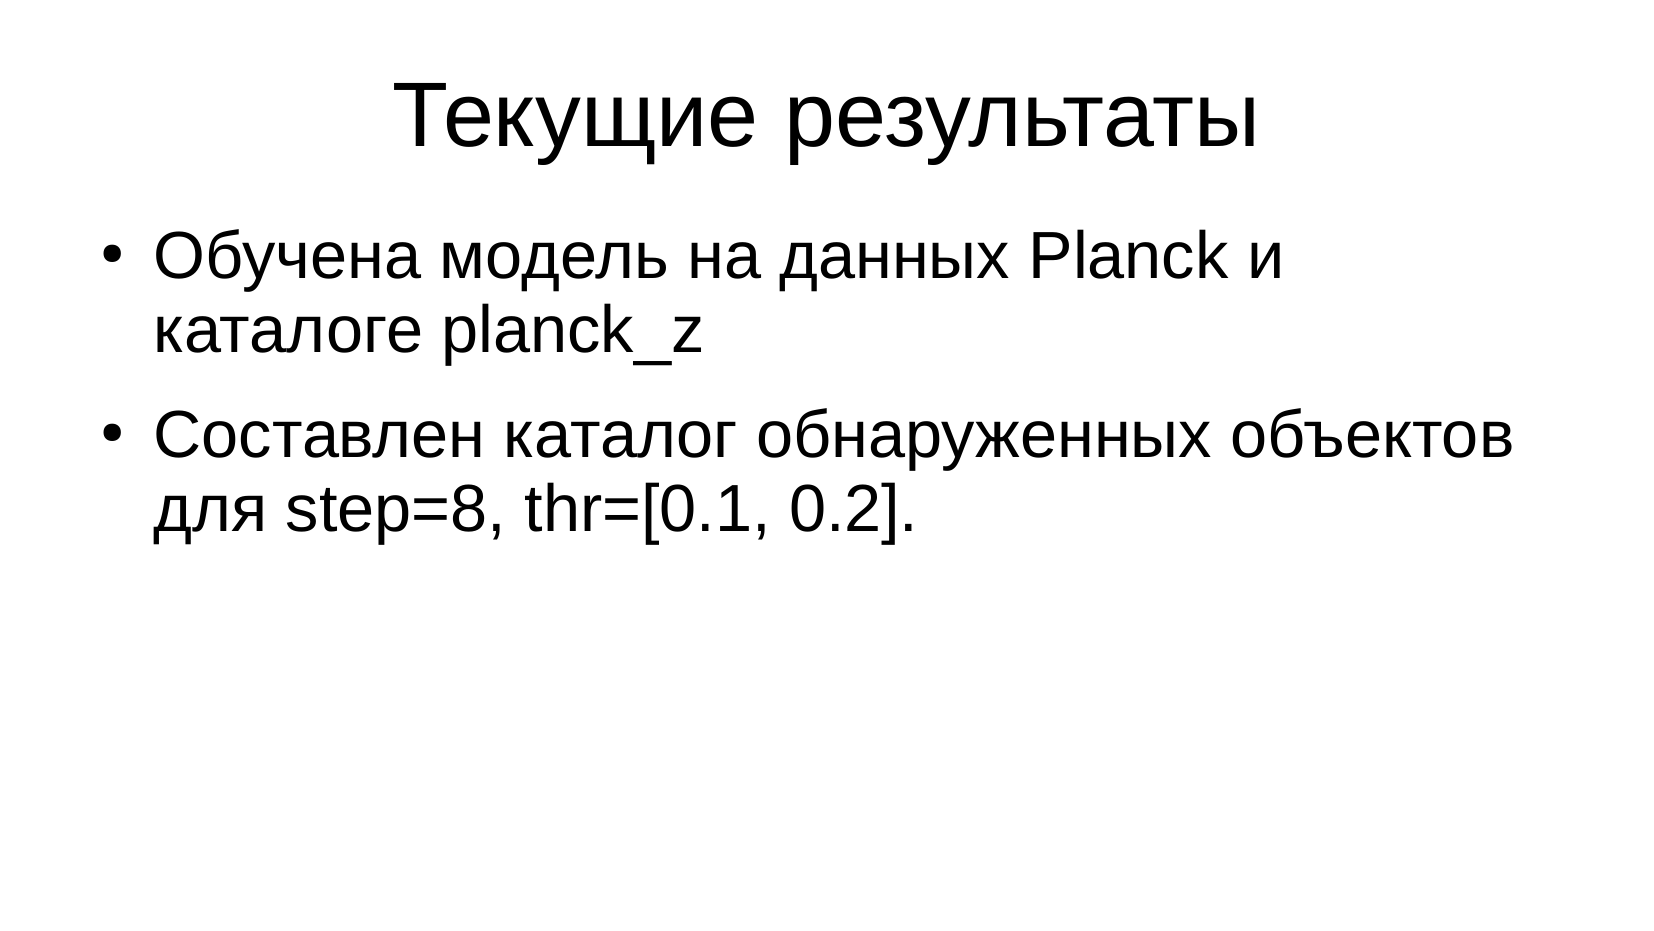

# Текущие результаты
Обучена модель на данных Planck и каталоге planck_z
Составлен каталог обнаруженных объектов для step=8, thr=[0.1, 0.2].